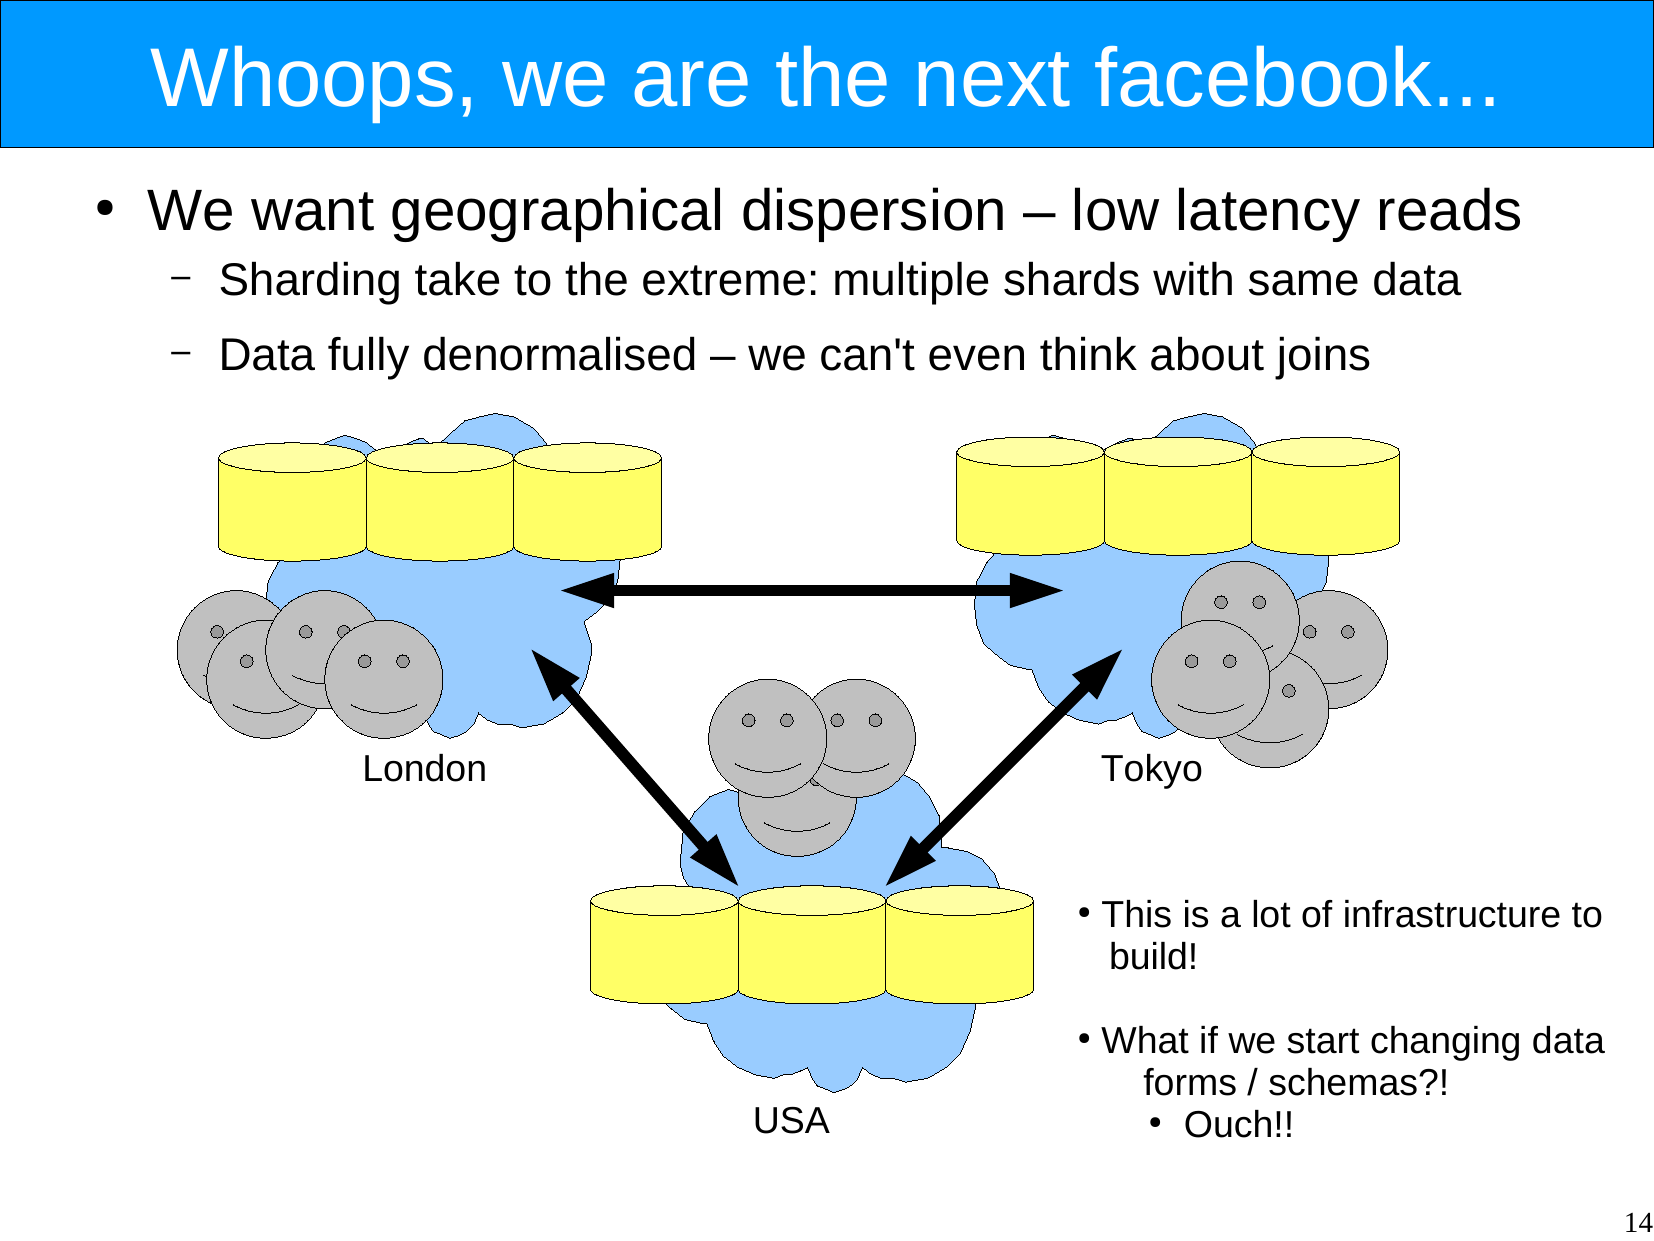

# Whoops, we are the next facebook...
We want geographical dispersion – low latency reads
Sharding take to the extreme: multiple shards with same data
Data fully denormalised – we can't even think about joins
London
Tokyo
 This is a lot of infrastructure to
 build!
 What if we start changing data
 forms / schemas?!
Ouch!!
USA
14